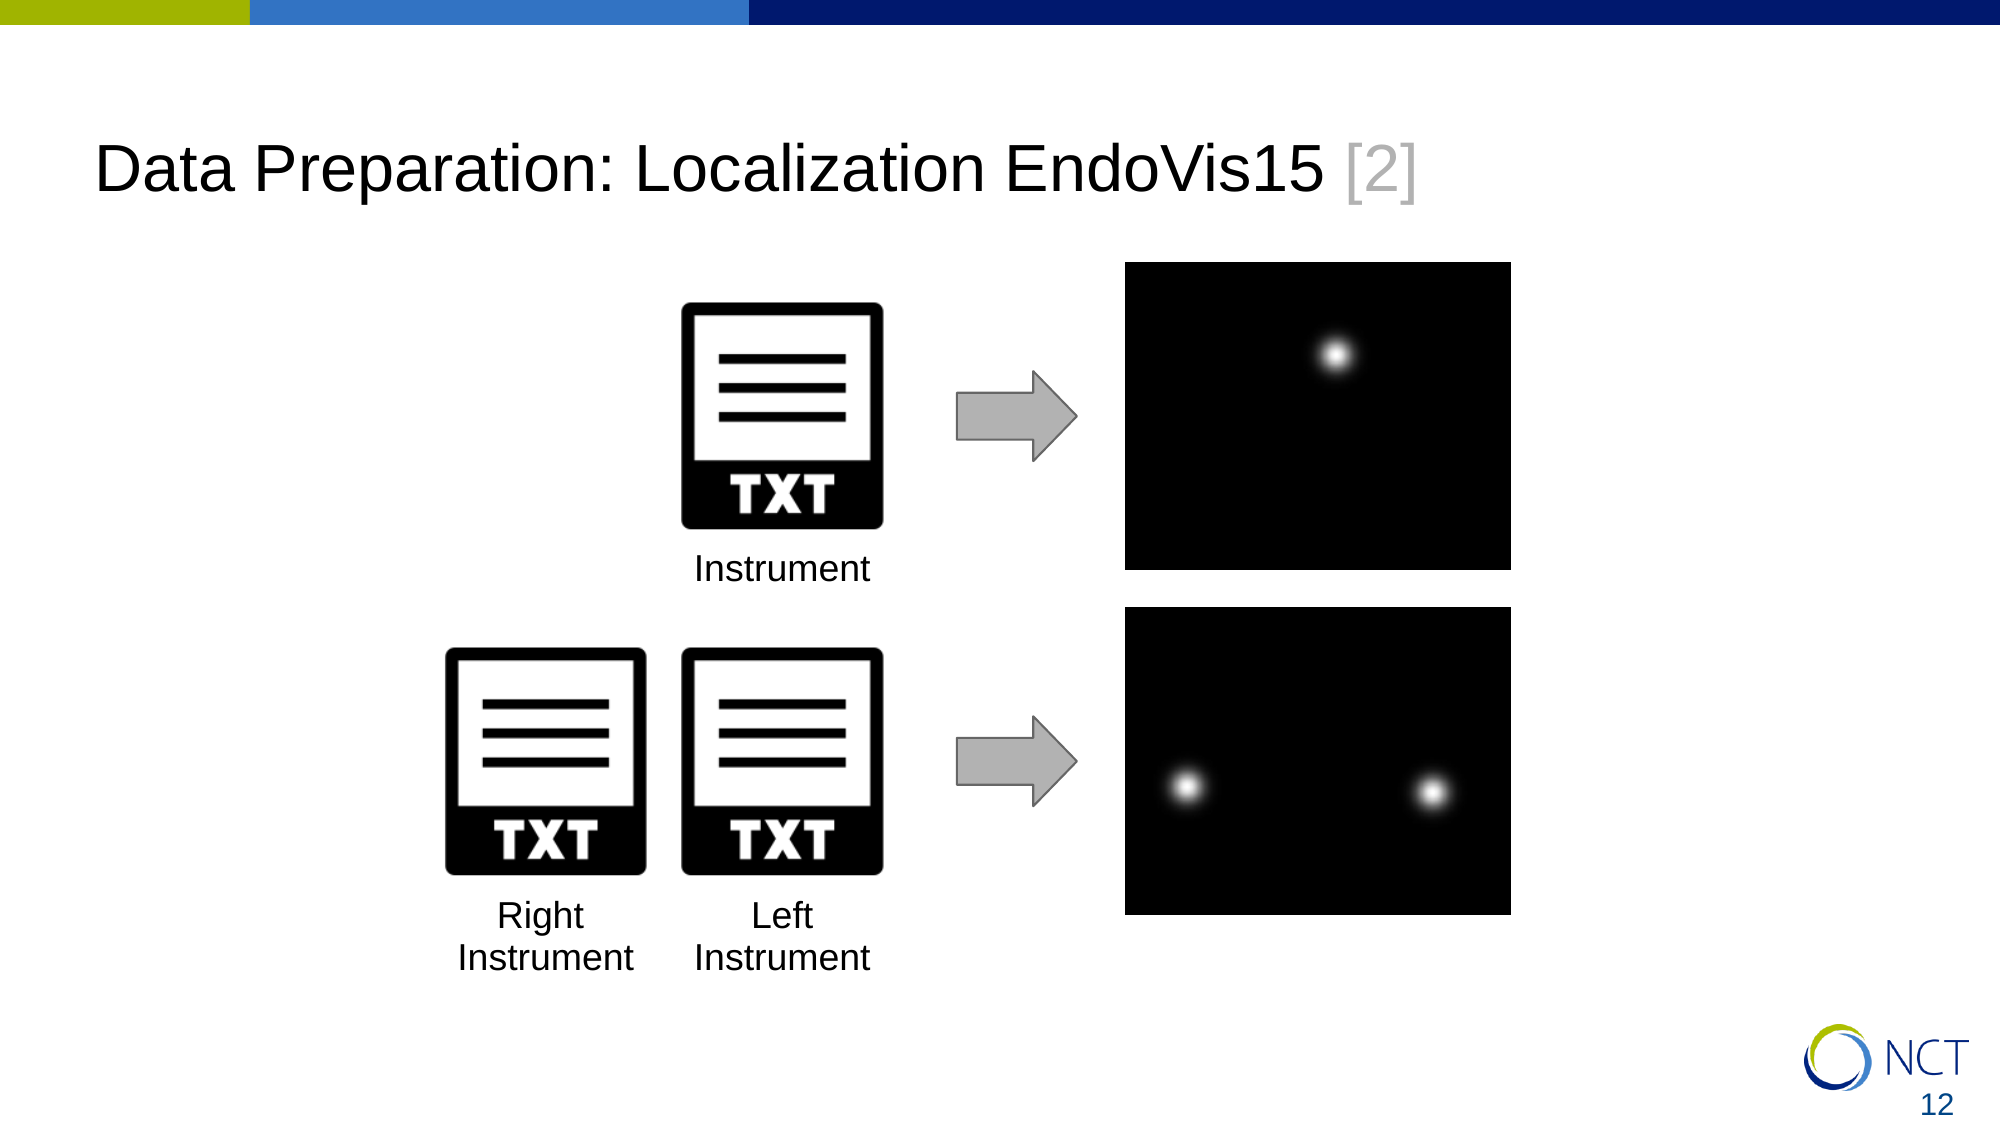

# Data Preparation: Localization EndoVis15 [2]
Instrument
Right
Instrument
Left
Instrument
12